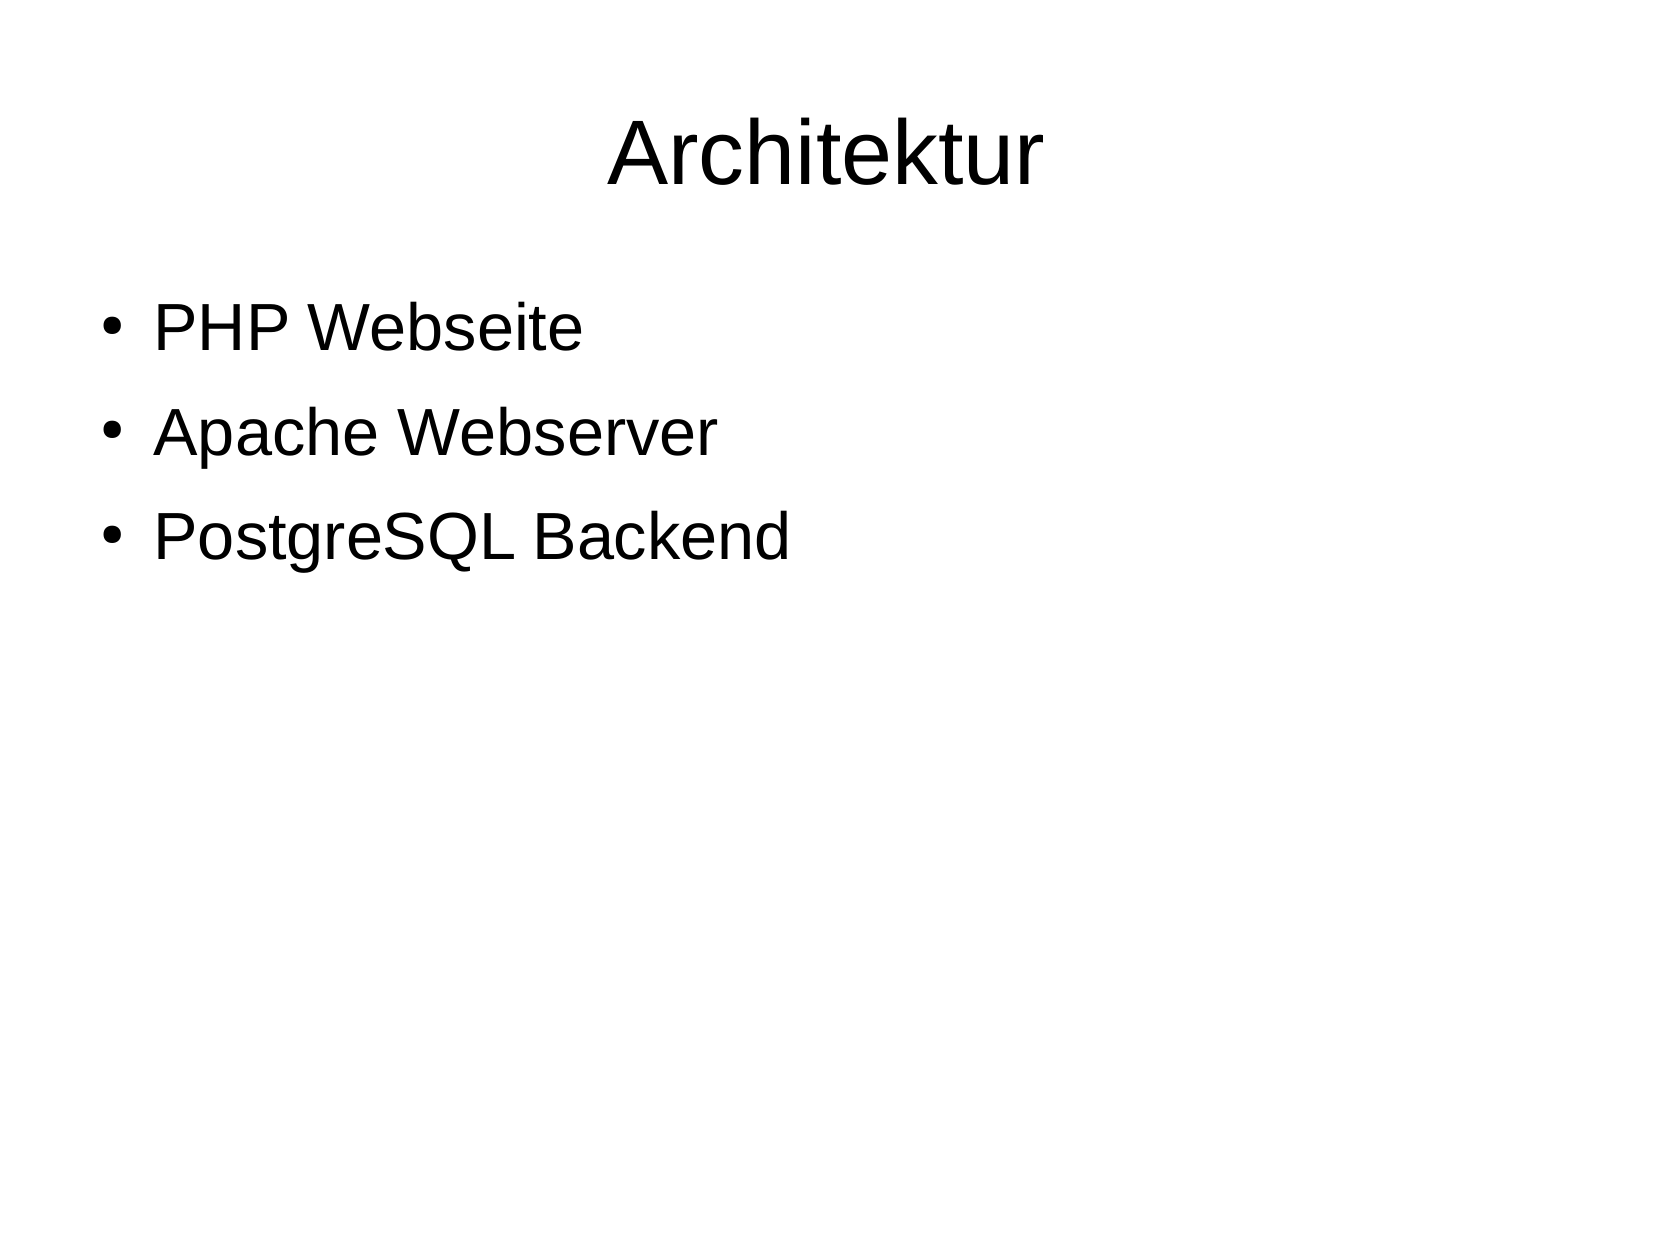

# Architektur
PHP Webseite
Apache Webserver
PostgreSQL Backend